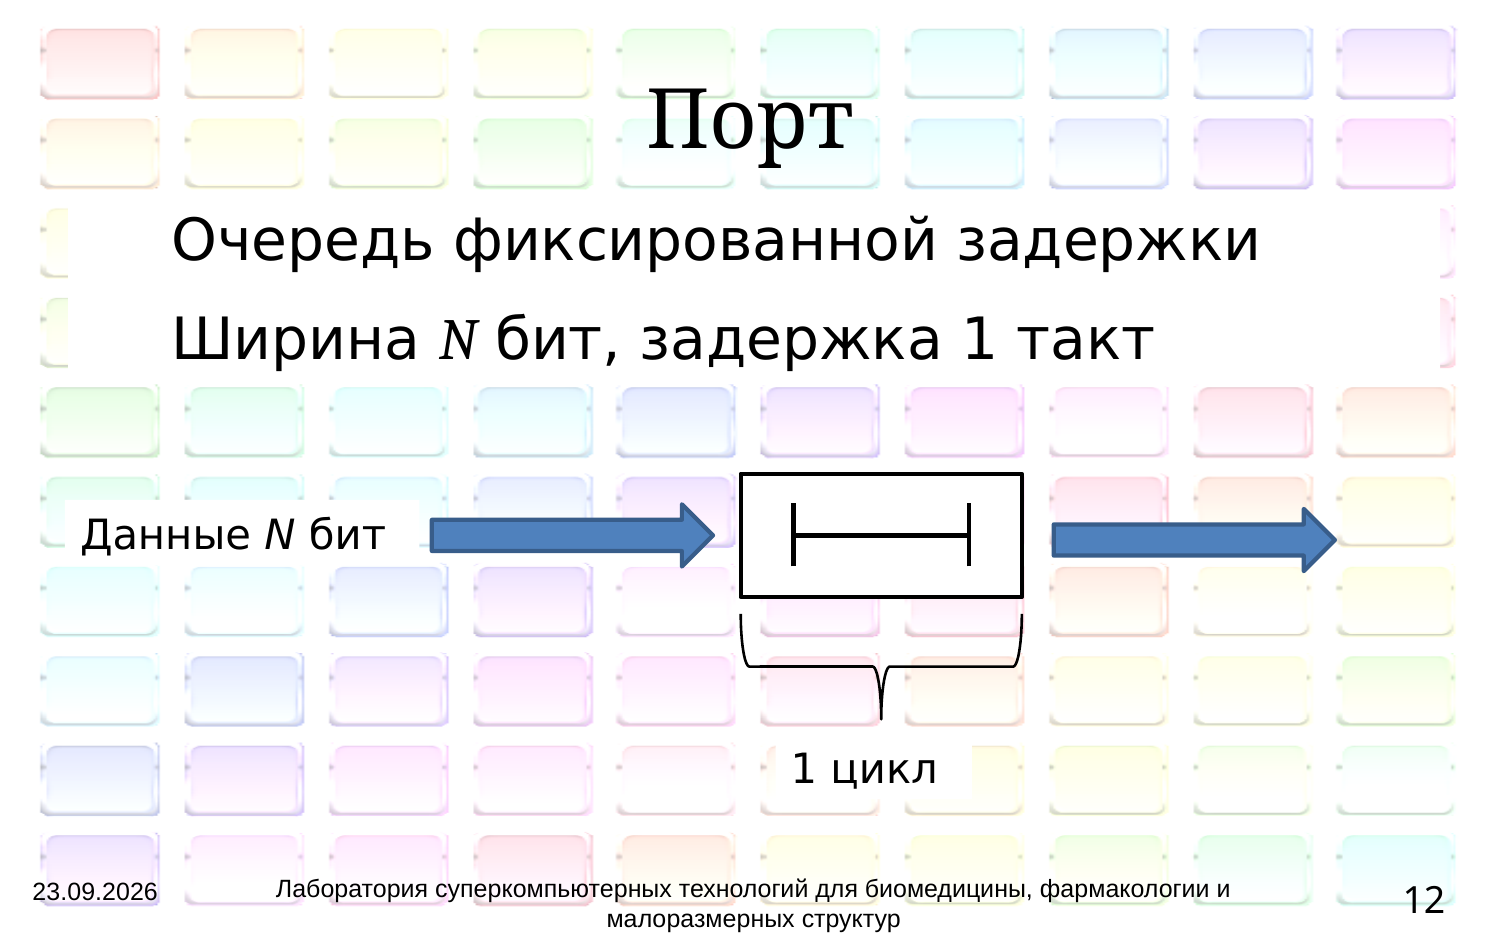

# Порт
Очередь фиксированной задержки
Ширина N бит, задержка 1 такт
Данные N бит
1 цикл
Лаборатория суперкомпьютерных технологий для биомедицины, фармакологии и малоразмерных структур